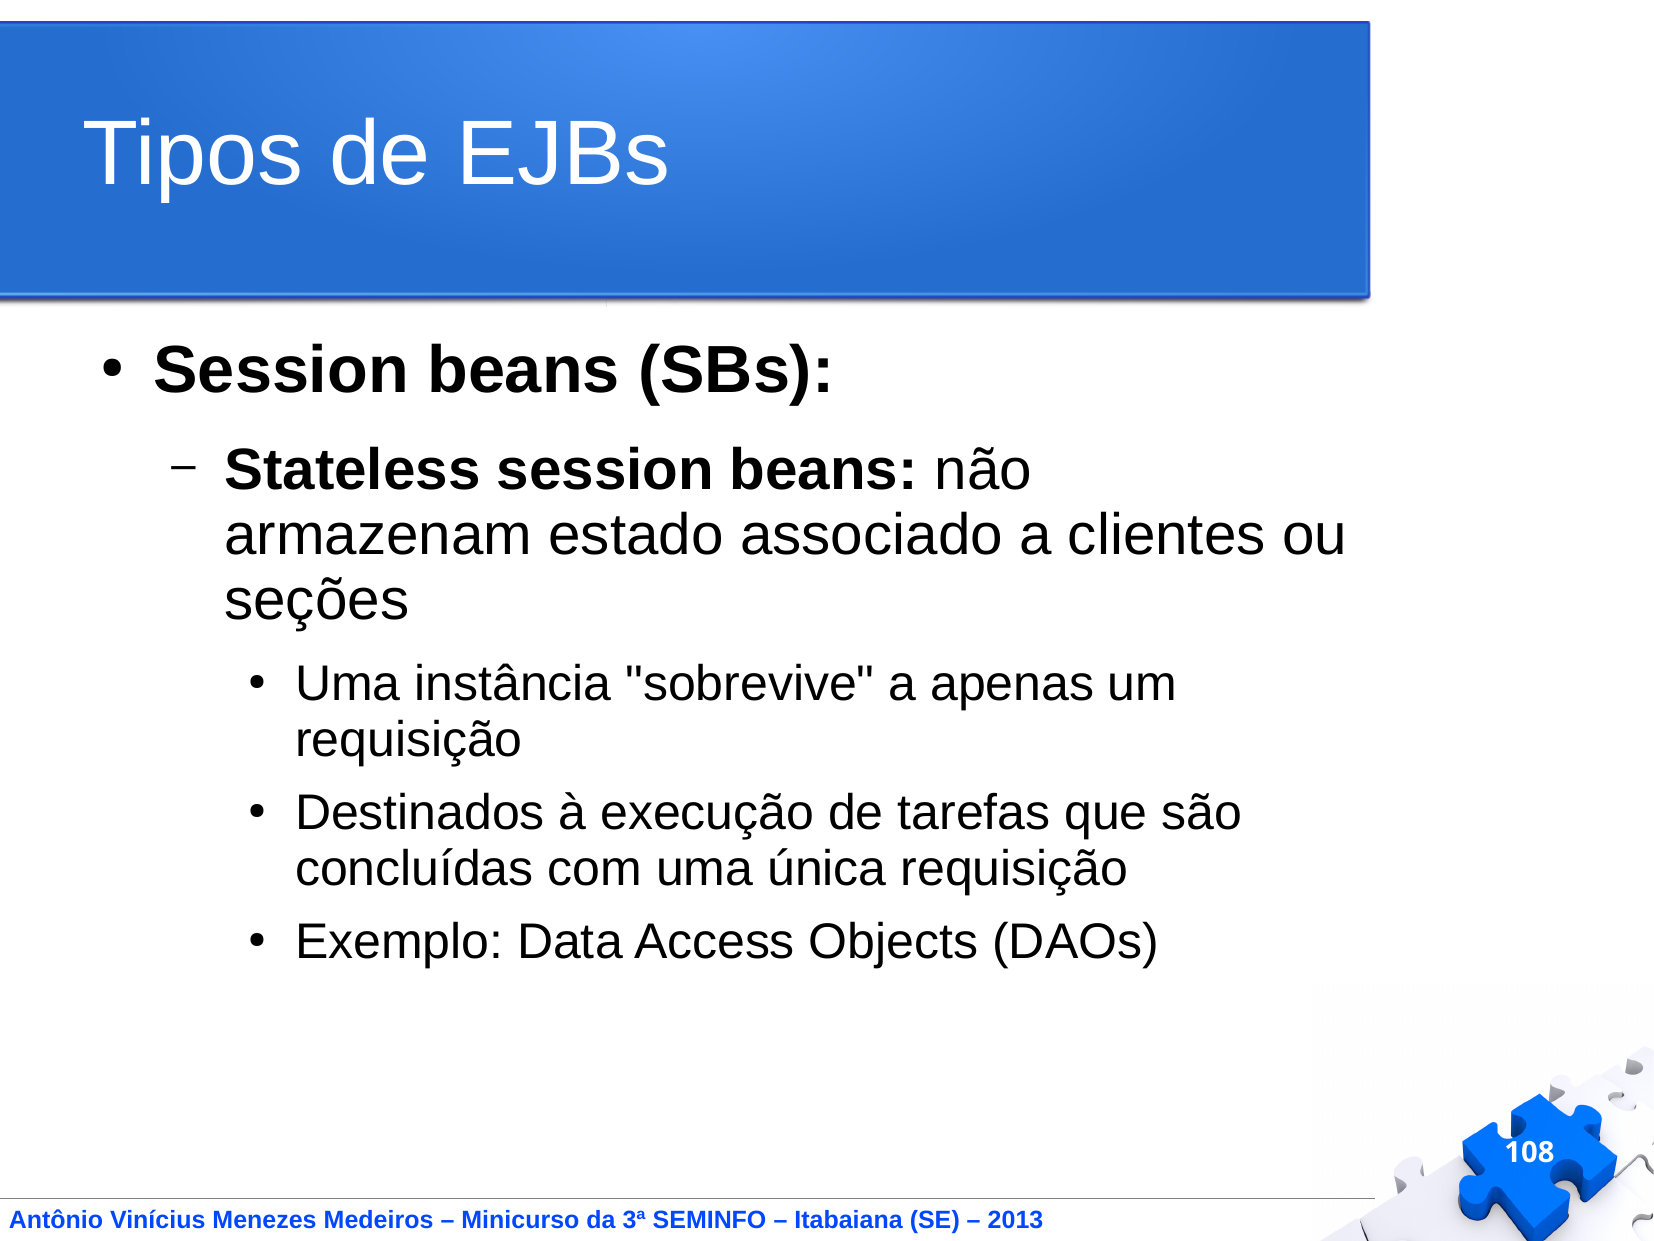

# Tipos de EJBs
Session beans (SBs):
Stateless session beans: não armazenam estado associado a clientes ou seções
Uma instância "sobrevive" a apenas um requisição
Destinados à execução de tarefas que são concluídas com uma única requisição
Exemplo: Data Access Objects (DAOs)
108